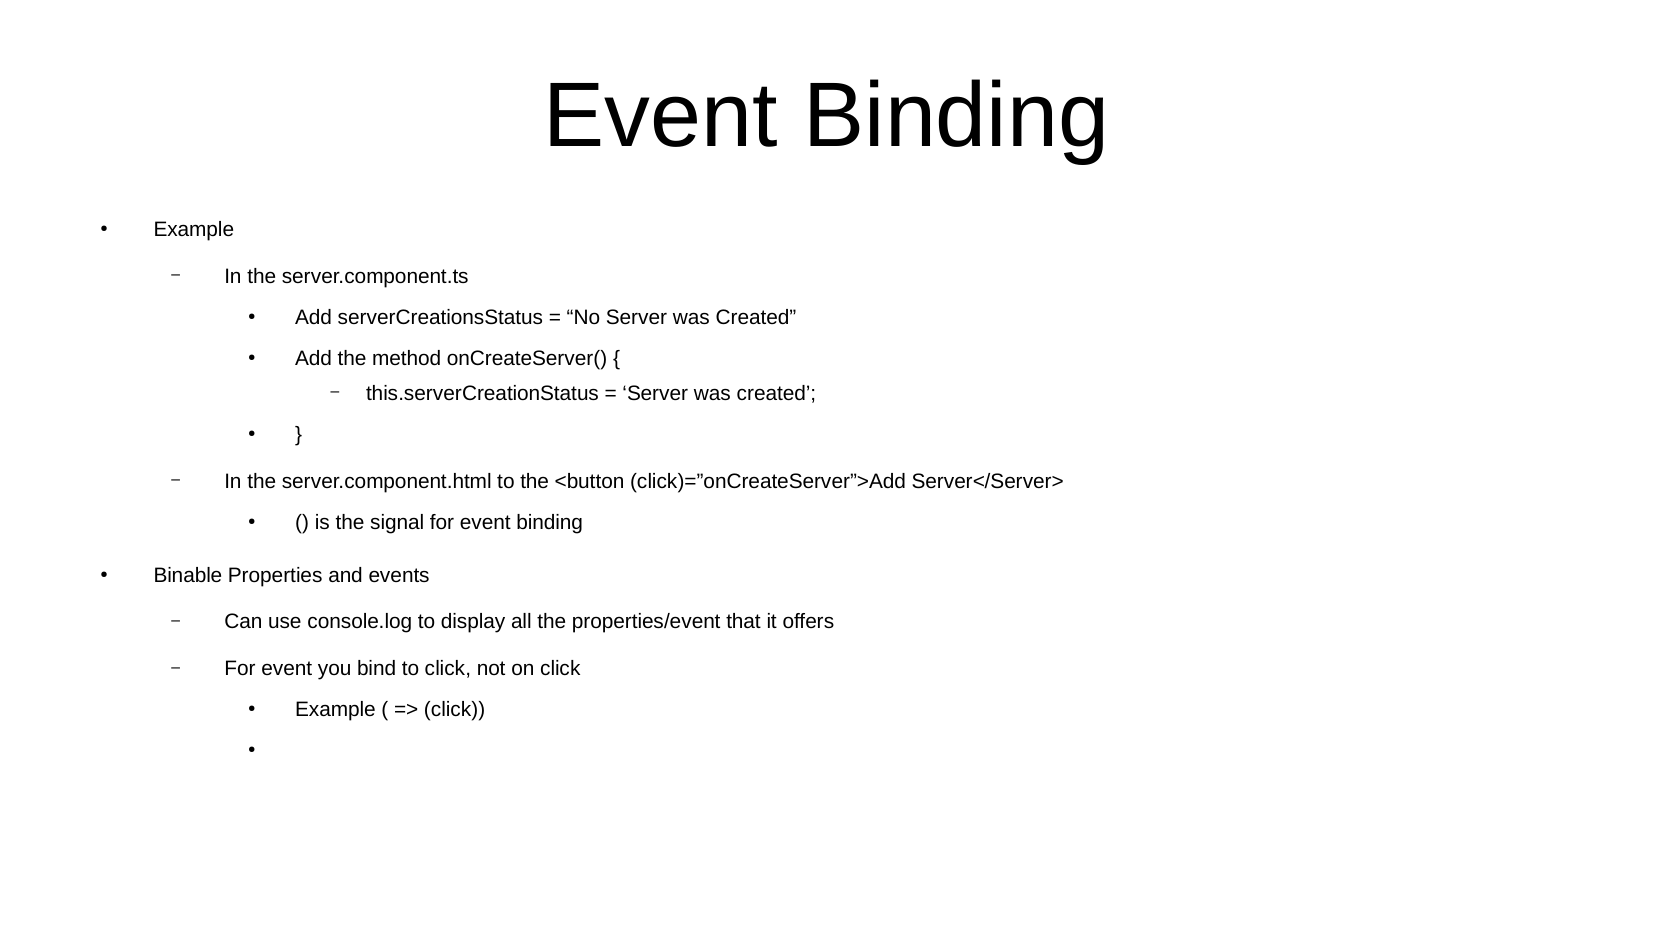

# Event Binding
Example
In the server.component.ts
Add serverCreationsStatus = “No Server was Created”
Add the method onCreateServer() {
this.serverCreationStatus = ‘Server was created’;
}
In the server.component.html to the <button (click)=”onCreateServer”>Add Server</Server>
() is the signal for event binding
Binable Properties and events
Can use console.log to display all the properties/event that it offers
For event you bind to click, not on click
Example ( => (click))